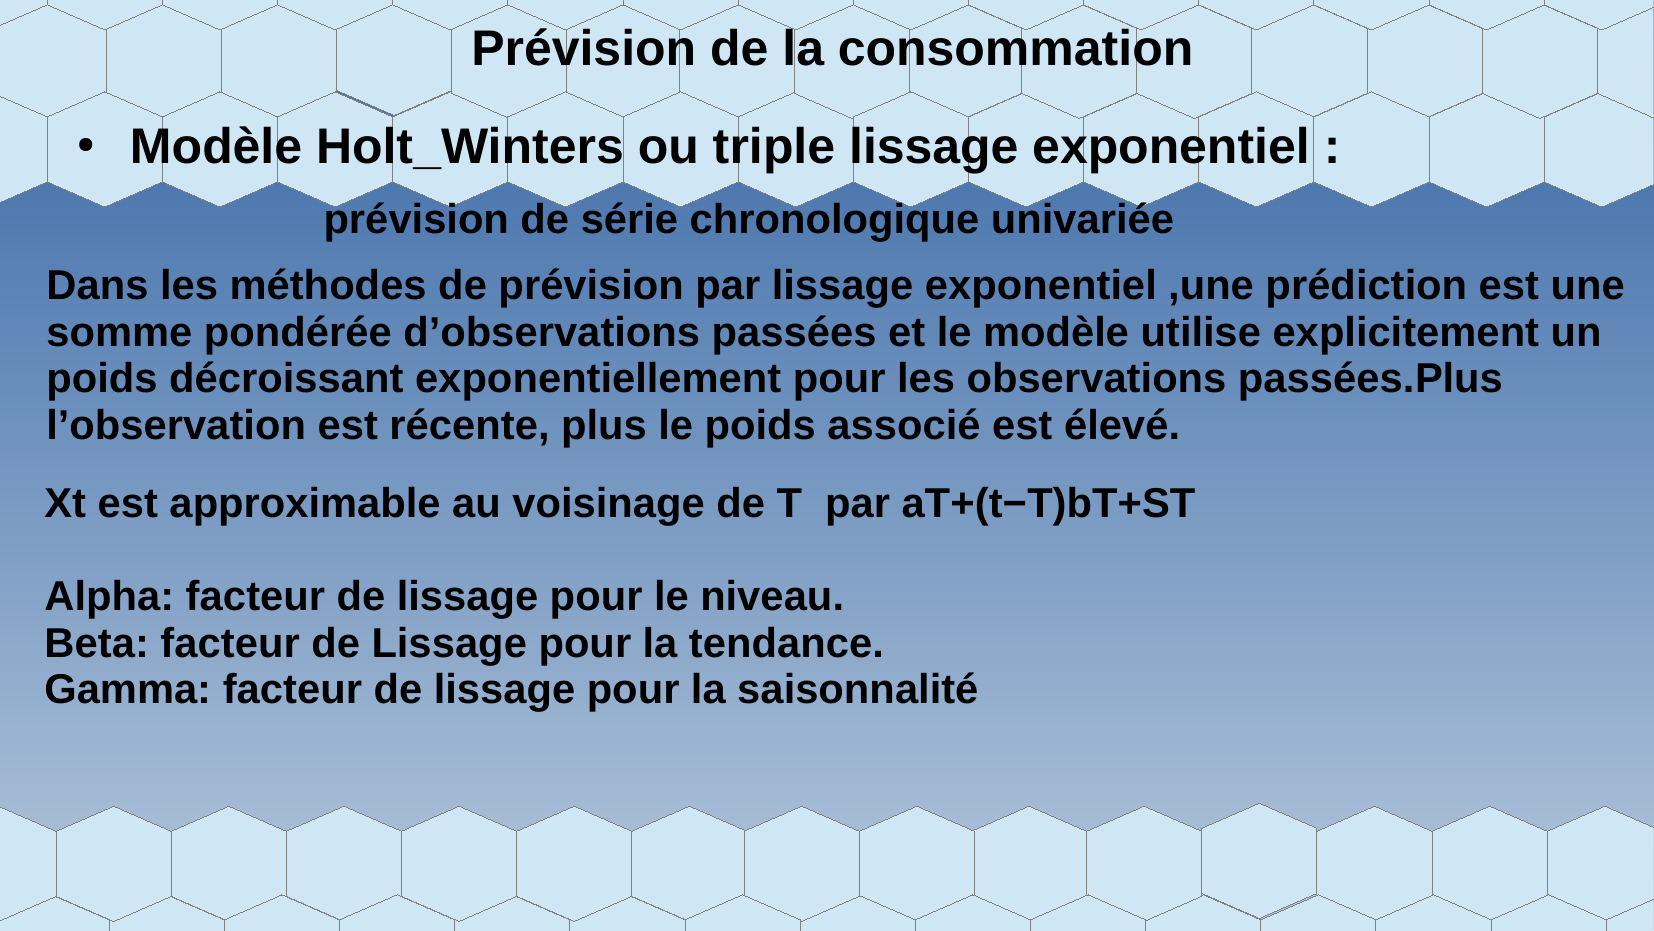

# Prévision de la consommation
Modèle Holt_Winters ou triple lissage exponentiel :
 prévision de série chronologique univariée
Dans les méthodes de prévision par lissage exponentiel ,une prédiction est une somme pondérée d’observations passées et le modèle utilise explicitement un poids décroissant exponentiellement pour les observations passées.Plus l’observation est récente, plus le poids associé est élevé.
Xt est approximable au voisinage de T par aT+(t−T)bT+ST
Alpha: facteur de lissage pour le niveau.
Beta: facteur de Lissage pour la tendance.
Gamma: facteur de lissage pour la saisonnalité